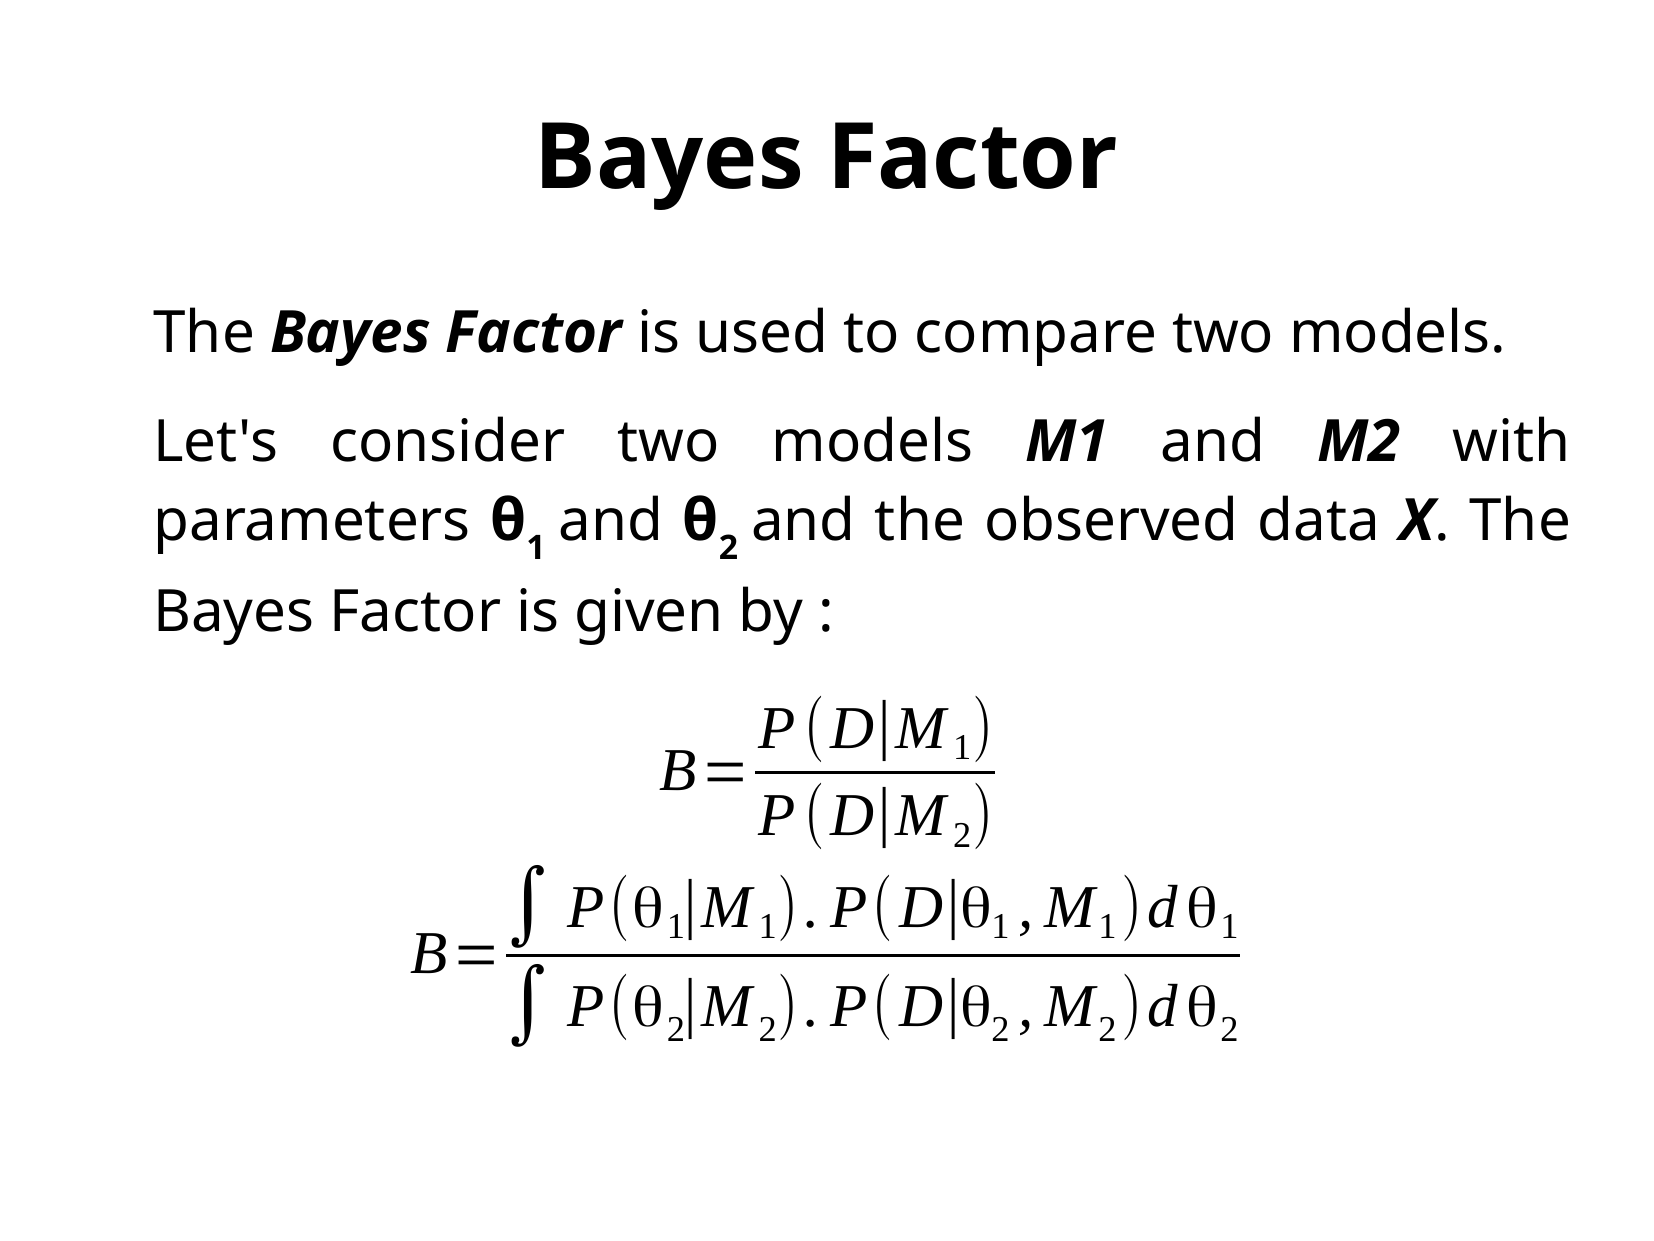

# Bayes Factor
The Bayes Factor is used to compare two models.
Let's consider two models M1 and M2 with parameters θ1 and θ2 and the observed data X. The Bayes Factor is given by :